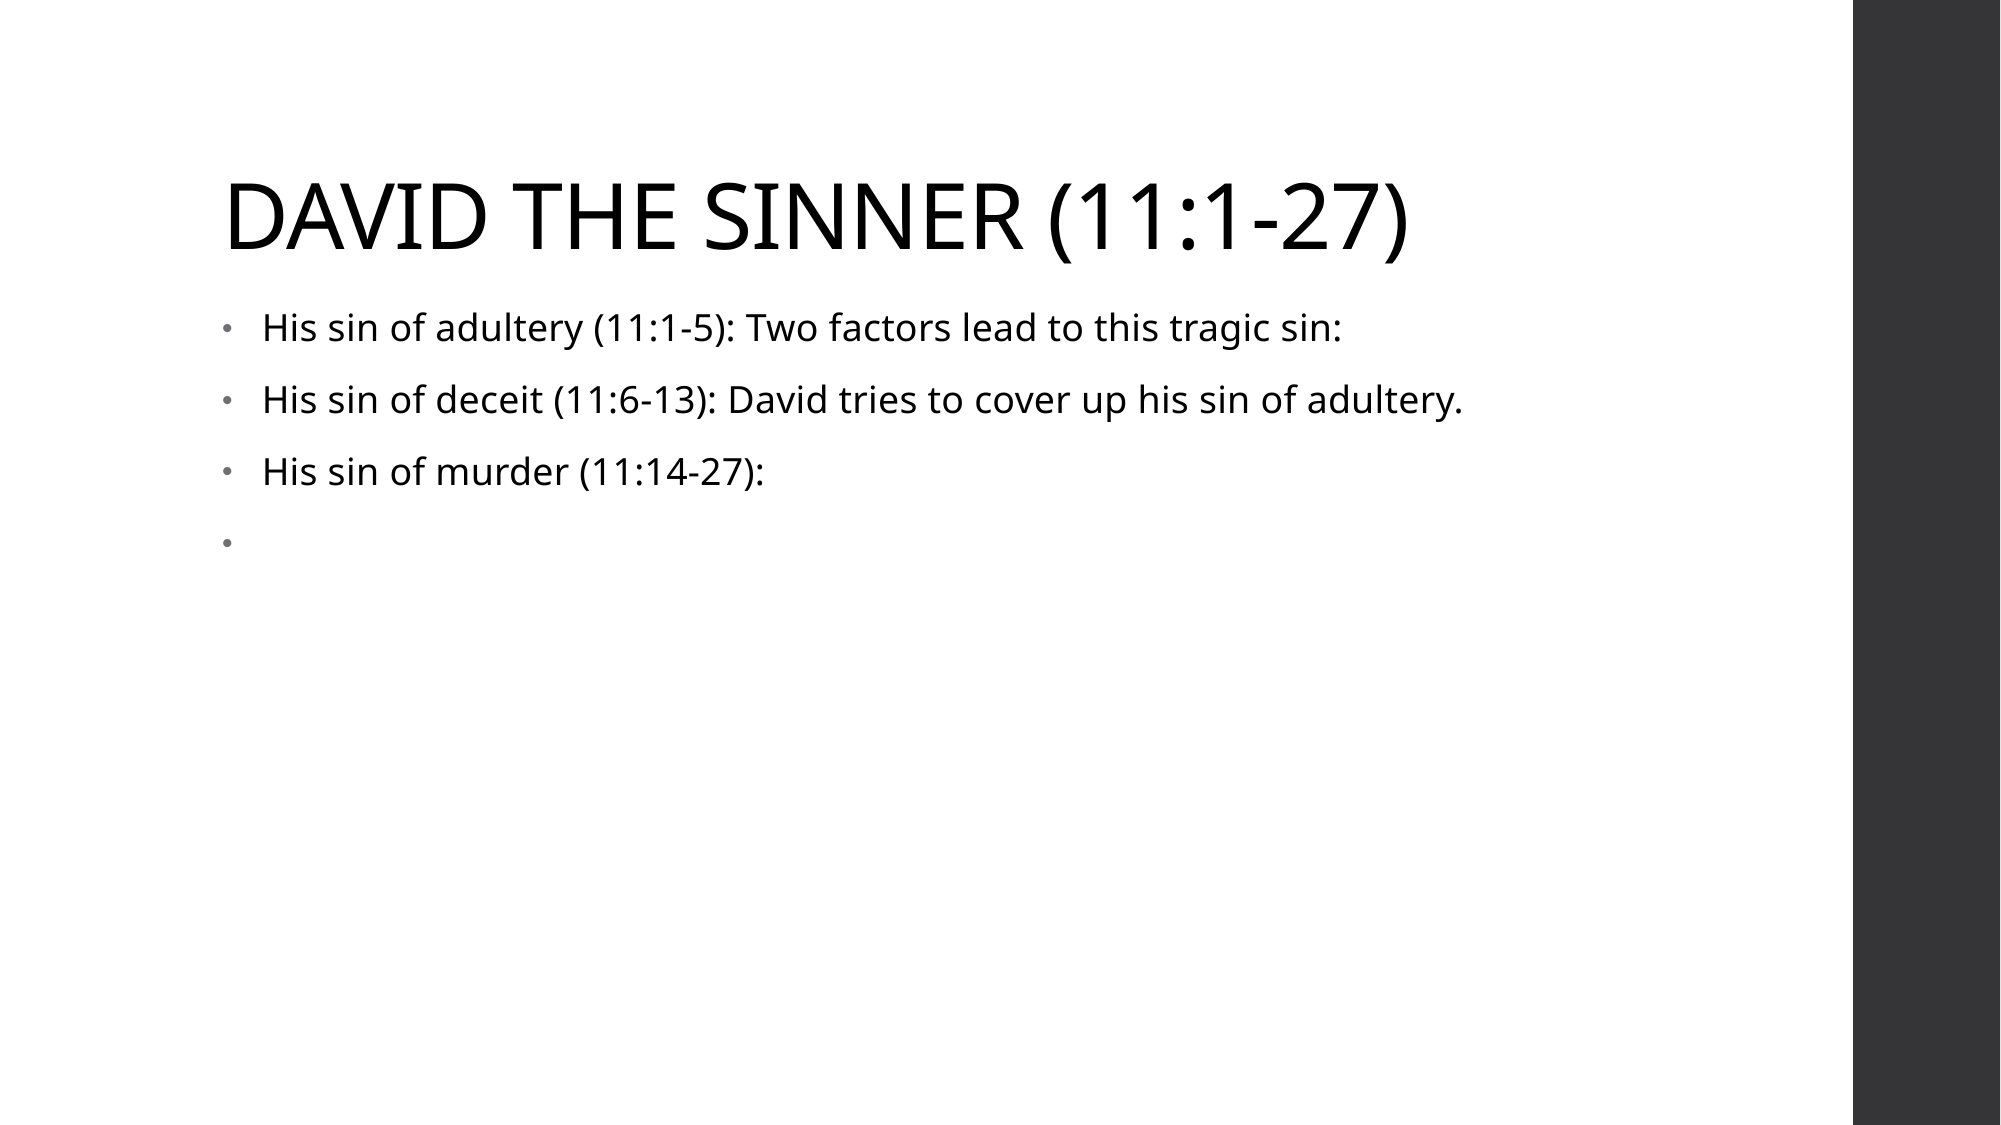

# DAVID THE SINNER (11:1-27)
 His sin of adultery (11:1-5): Two factors lead to this tragic sin:
 His sin of deceit (11:6-13): David tries to cover up his sin of adultery.
 His sin of murder (11:14-27):